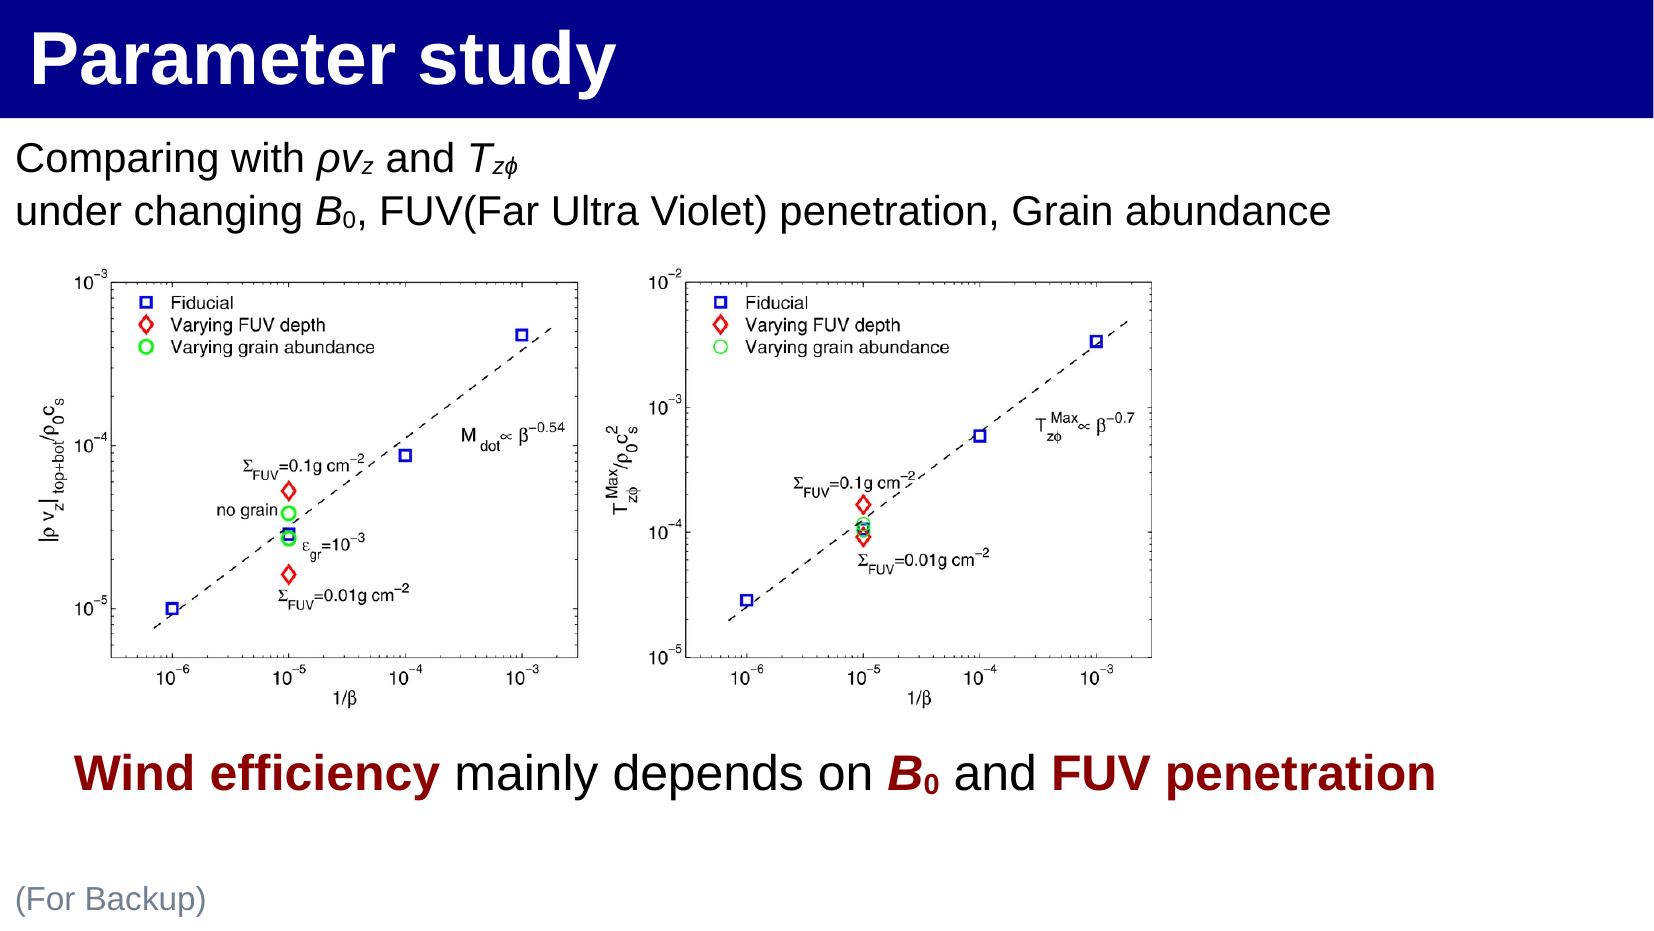

# Parameter study
Comparing with ρvz and Tzϕ
under changing B0, FUV(Far Ultra Violet) penetration, Grain abundance
Wind efficiency mainly depends on B0 and FUV penetration